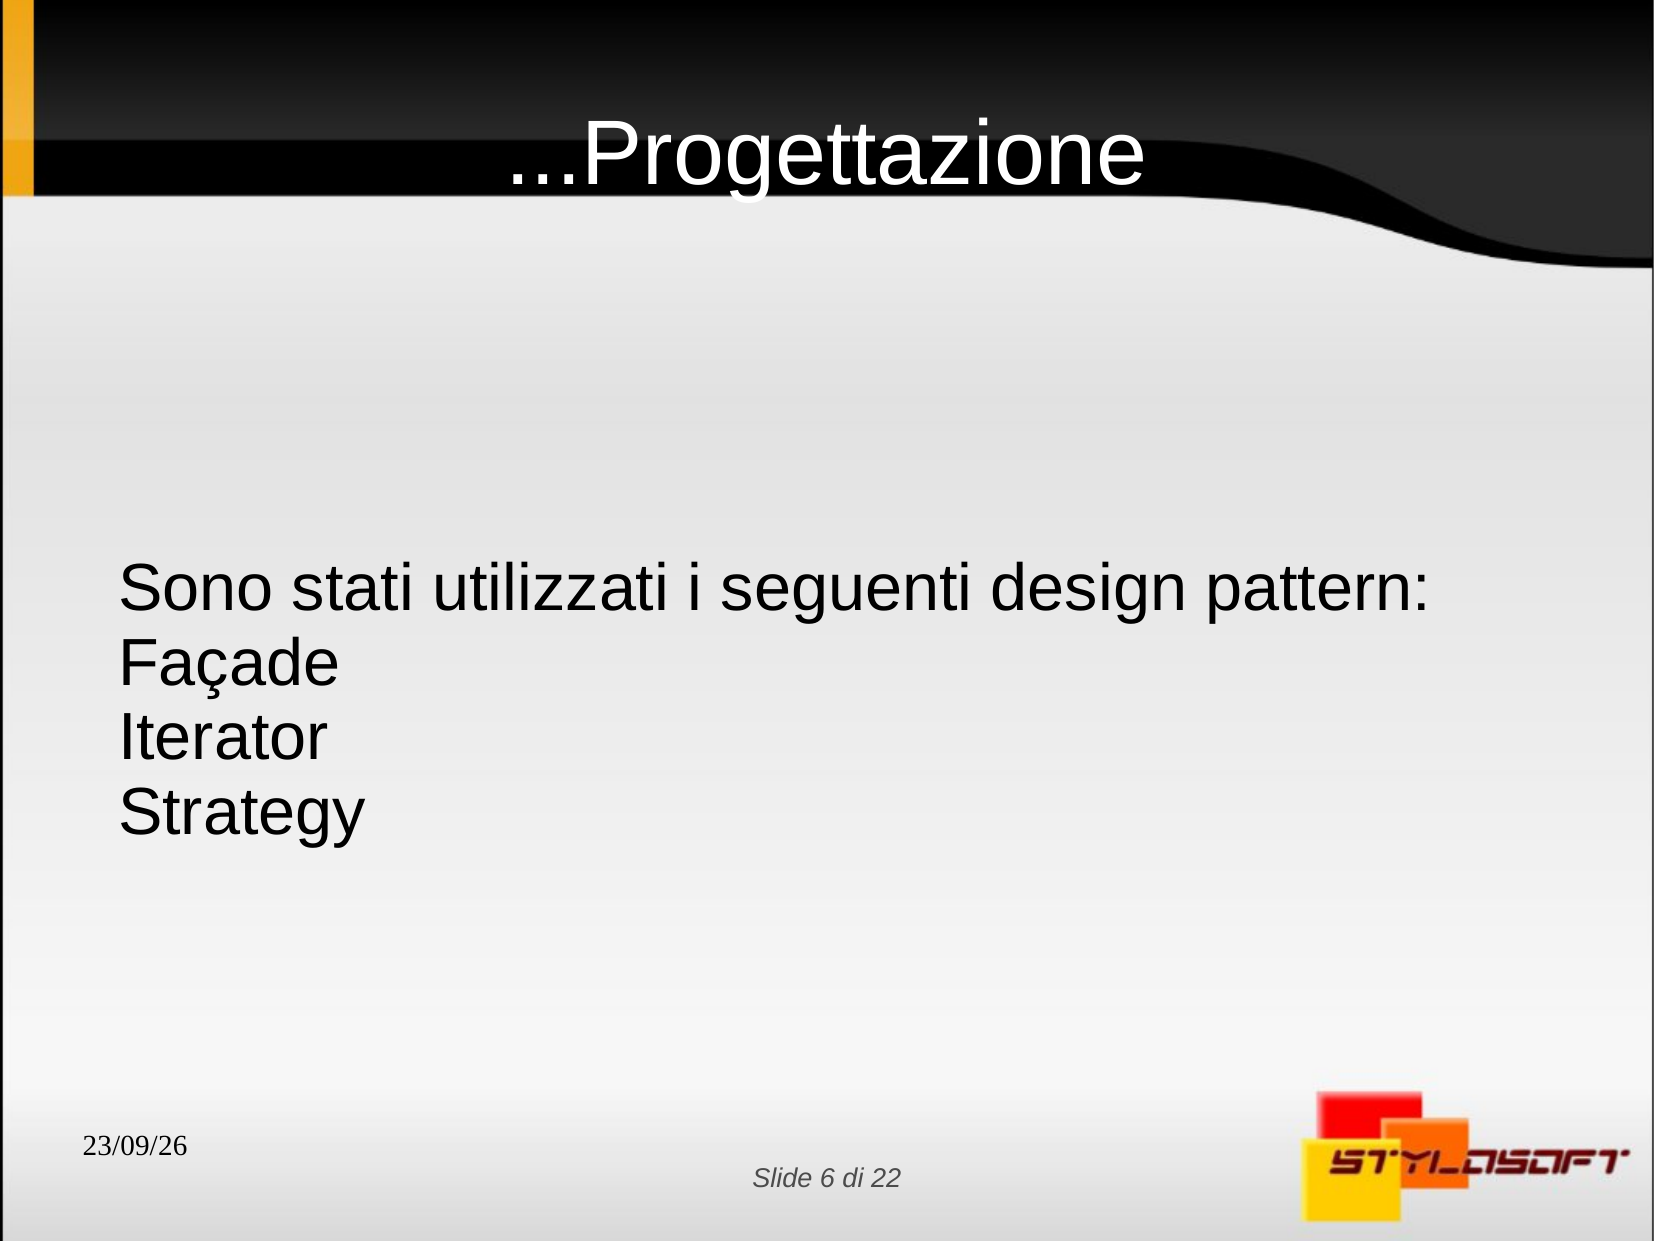

# ...Progettazione
Sono stati utilizzati i seguenti design pattern:
Façade
Iterator
Strategy
Slide di 22